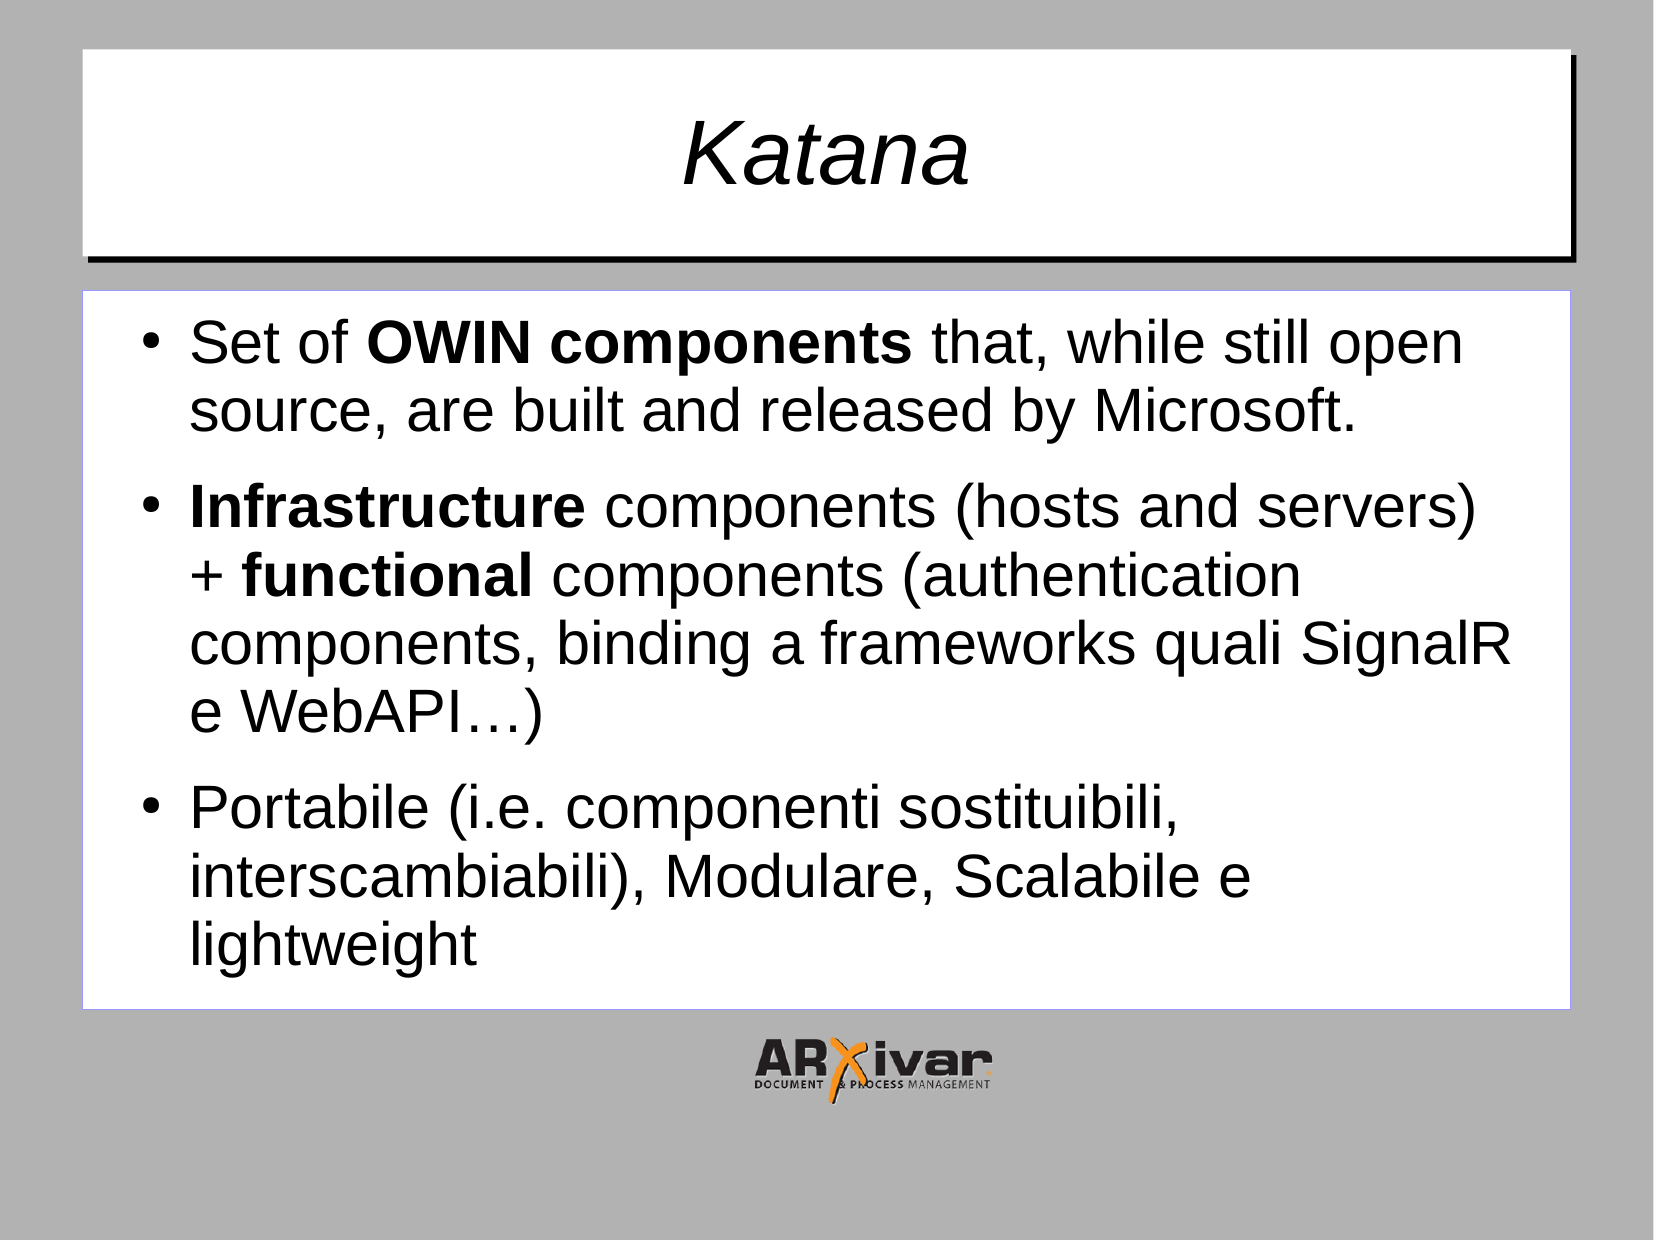

# Katana
Set of OWIN components that, while still open source, are built and released by Microsoft.
Infrastructure components (hosts and servers) + functional components (authentication components, binding a frameworks quali SignalR e WebAPI…)
Portabile (i.e. componenti sostituibili, interscambiabili), Modulare, Scalabile e lightweight